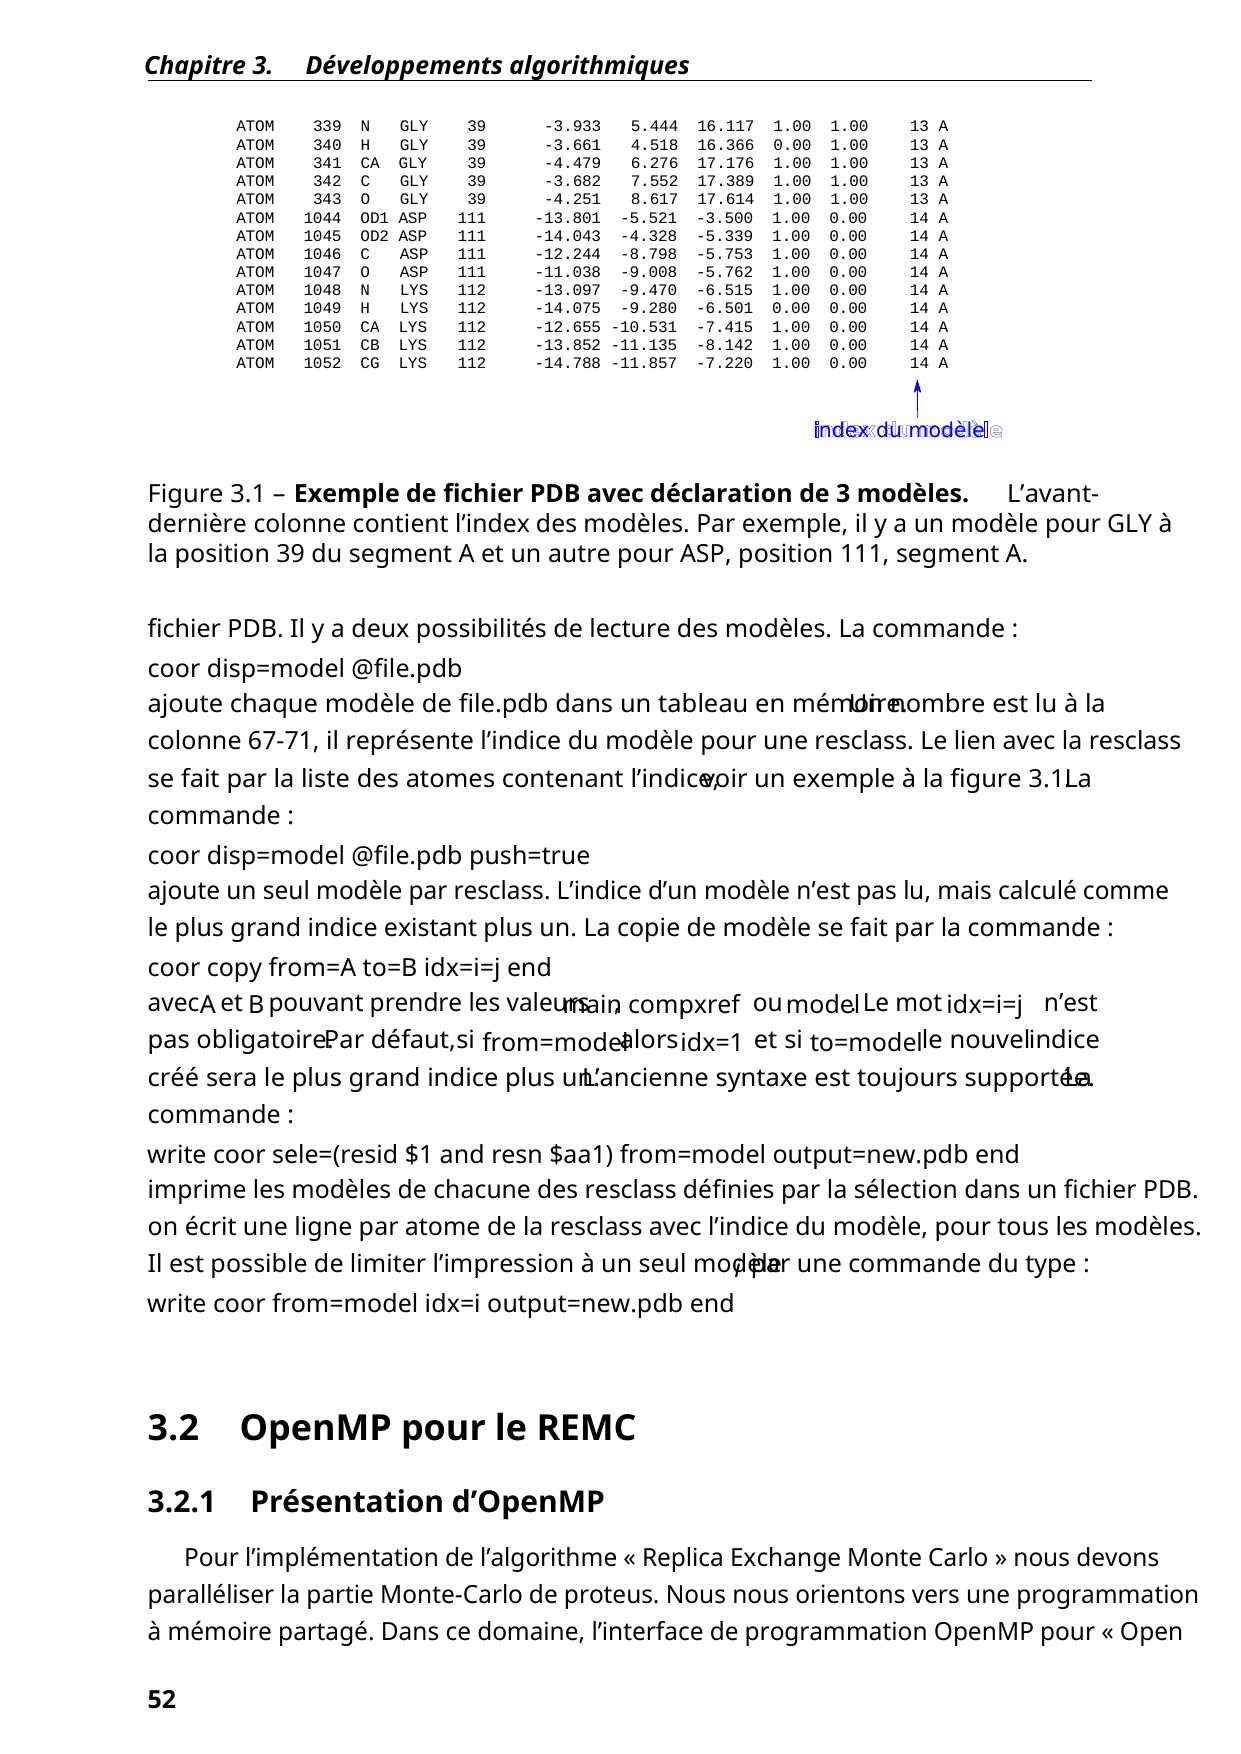

Chapitre 3.
Développements algorithmiques
ATOM
339 N
GLY
39
-3.933
5.444 16.117 1.00 1.00
13 A
ATOM
340 H
GLY
39
-3.661
4.518 16.366 0.00 1.00
13 A
ATOM
341 CA GLY
39
-4.479
6.276 17.176 1.00 1.00
13 A
ATOM
342 C
GLY
39
-3.682
7.552 17.389 1.00 1.00
13 A
ATOM
343 O
GLY
39
-4.251
8.617 17.614 1.00 1.00
13 A
ATOM
1044 OD1 ASP
111
-13.801 -5.521 -3.500 1.00 0.00
14 A
ATOM
1045 OD2 ASP
111
-14.043 -4.328 -5.339 1.00 0.00
14 A
ATOM
1046 C
ASP
111
-12.244 -8.798 -5.753 1.00 0.00
14 A
ATOM
1047 O
ASP
111
-11.038 -9.008 -5.762 1.00 0.00
14 A
ATOM
1048 N
LYS
112
-13.097 -9.470 -6.515 1.00 0.00
14 A
ATOM
1049 H
LYS
112
-14.075 -9.280 -6.501 0.00 0.00
14 A
ATOM
1050 CA LYS
112
-12.655 -10.531 -7.415 1.00 0.00
14 A
ATOM
1051 CB LYS
112
-13.852 -11.135 -8.142 1.00 0.00
14 A
ATOM
1052 CG LYS
112
-14.788 -11.857 -7.220 1.00 0.00
14 A
index du modèle
Figure 3.1 –
Exemple de fichier PDB avec déclaration de 3 modèles.
L’avant-
dernière colonne contient l’index des modèles. Par exemple, il y a un modèle pour GLY à
la position 39 du segment A et un autre pour ASP, position 111, segment A.
fichier PDB. Il y a deux possibilités de lecture des modèles. La commande :
coor disp=model @file.pdb
ajoute chaque modèle de file.pdb dans un tableau en mémoire.
Un nombre est lu à la
colonne 67-71, il représente l’indice du modèle pour une resclass. Le lien avec la resclass
se fait par la liste des atomes contenant l’indice,
voir un exemple à la figure 3.1.
La
commande :
coor disp=model @file.pdb push=true
ajoute un seul modèle par resclass. L’indice d’un modèle n’est pas lu, mais calculé comme
le plus grand indice existant plus un. La copie de modèle se fait par la commande :
coor copy from=A to=B idx=i=j end
avec
et
pouvant prendre les valeurs
,
,
ou
. Le mot
n’est
A
B
main
comp
xref
model
idx=i=j
pas obligatoire.
Par défaut,
si
alors
et si
le nouvel
indice
from=model
idx=1
to=model
créé sera le plus grand indice plus un.
L’ancienne syntaxe est toujours supportée.
La
commande :
write coor sele=(resid $1 and resn $aa1) from=model output=new.pdb end
imprime les modèles de chacune des resclass définies par la sélection dans un fichier PDB.
on écrit une ligne par atome de la resclass avec l’indice du modèle, pour tous les modèles.
Il est possible de limiter l’impression à un seul modèle
par une commande du type :
i
write coor from=model idx=i output=new.pdb end
3.2
OpenMP pour le REMC
3.2.1
Présentation d’OpenMP
Pour l’implémentation de l’algorithme « Replica Exchange Monte Carlo » nous devons
paralléliser la partie Monte-Carlo de proteus. Nous nous orientons vers une programmation
à mémoire partagé. Dans ce domaine, l’interface de programmation OpenMP pour « Open
52